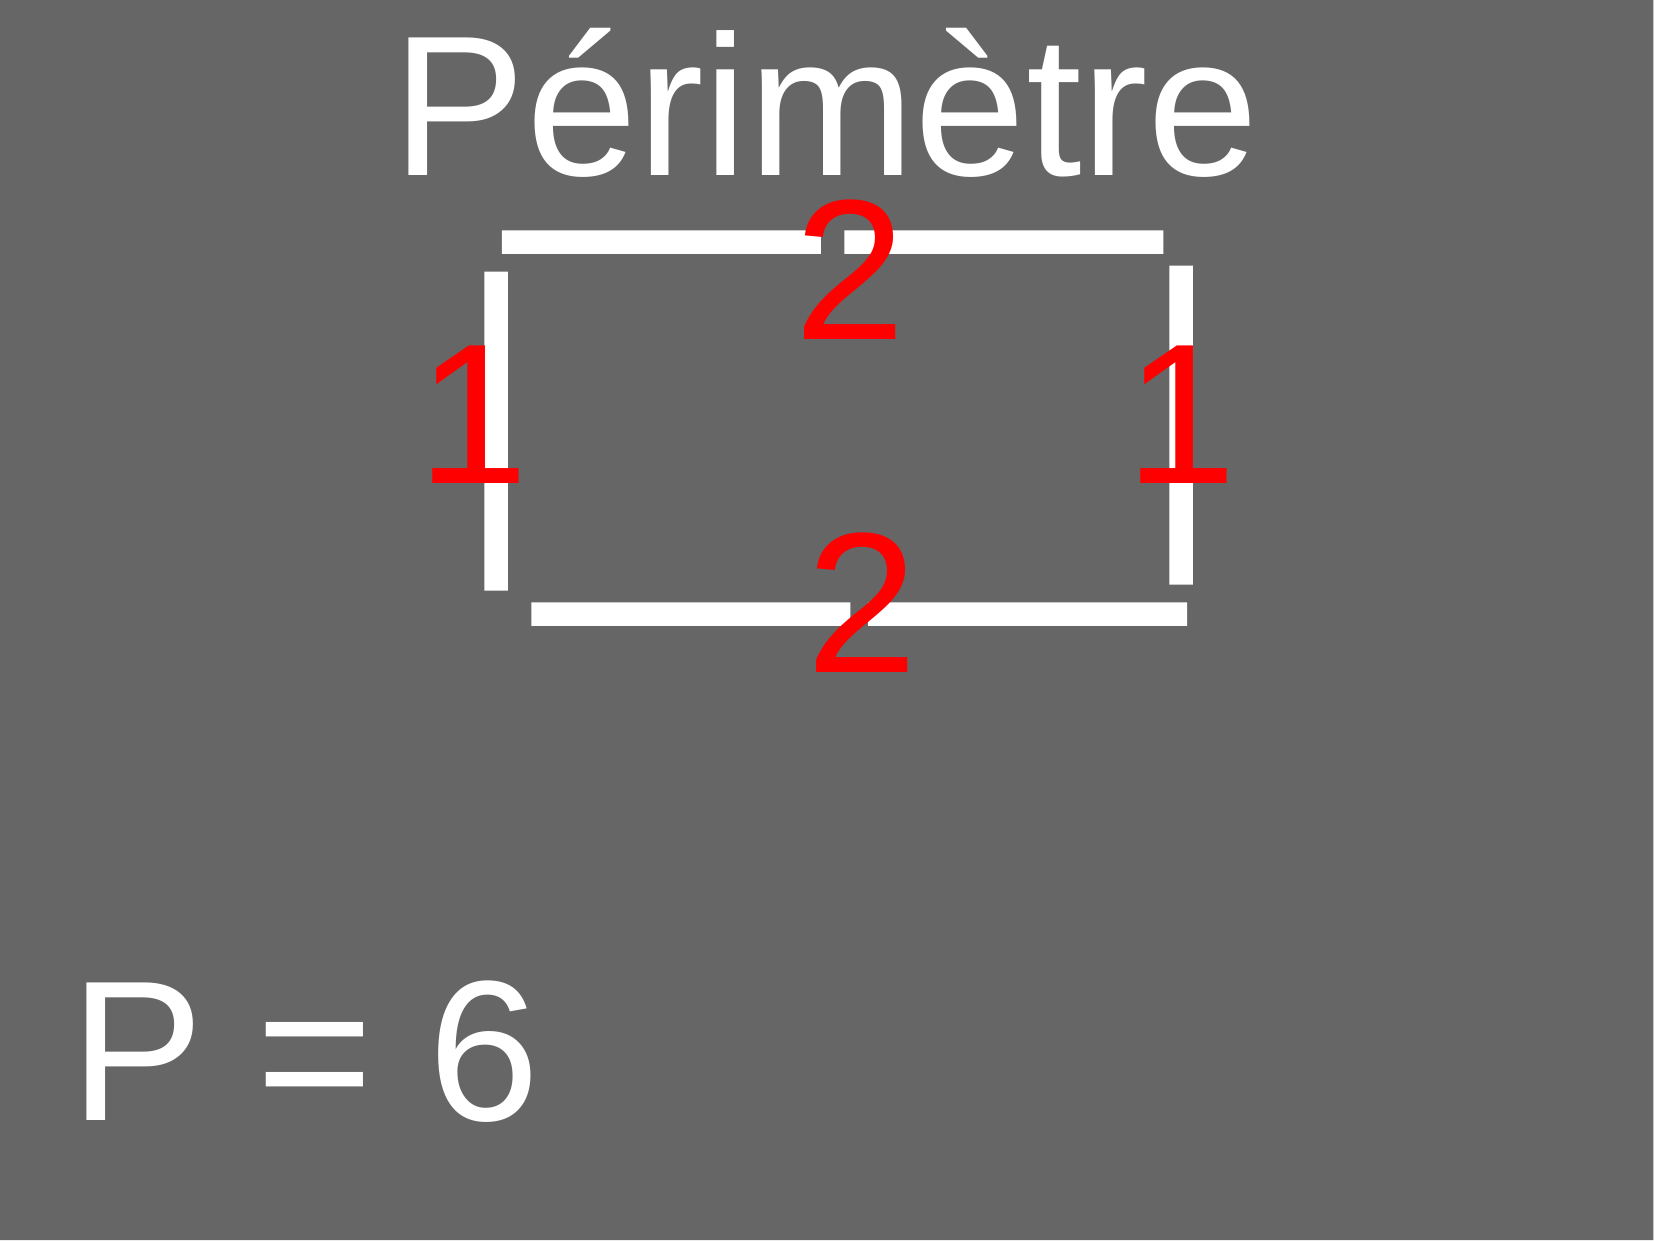

# Périmètre
2
1
1
2
P = 6